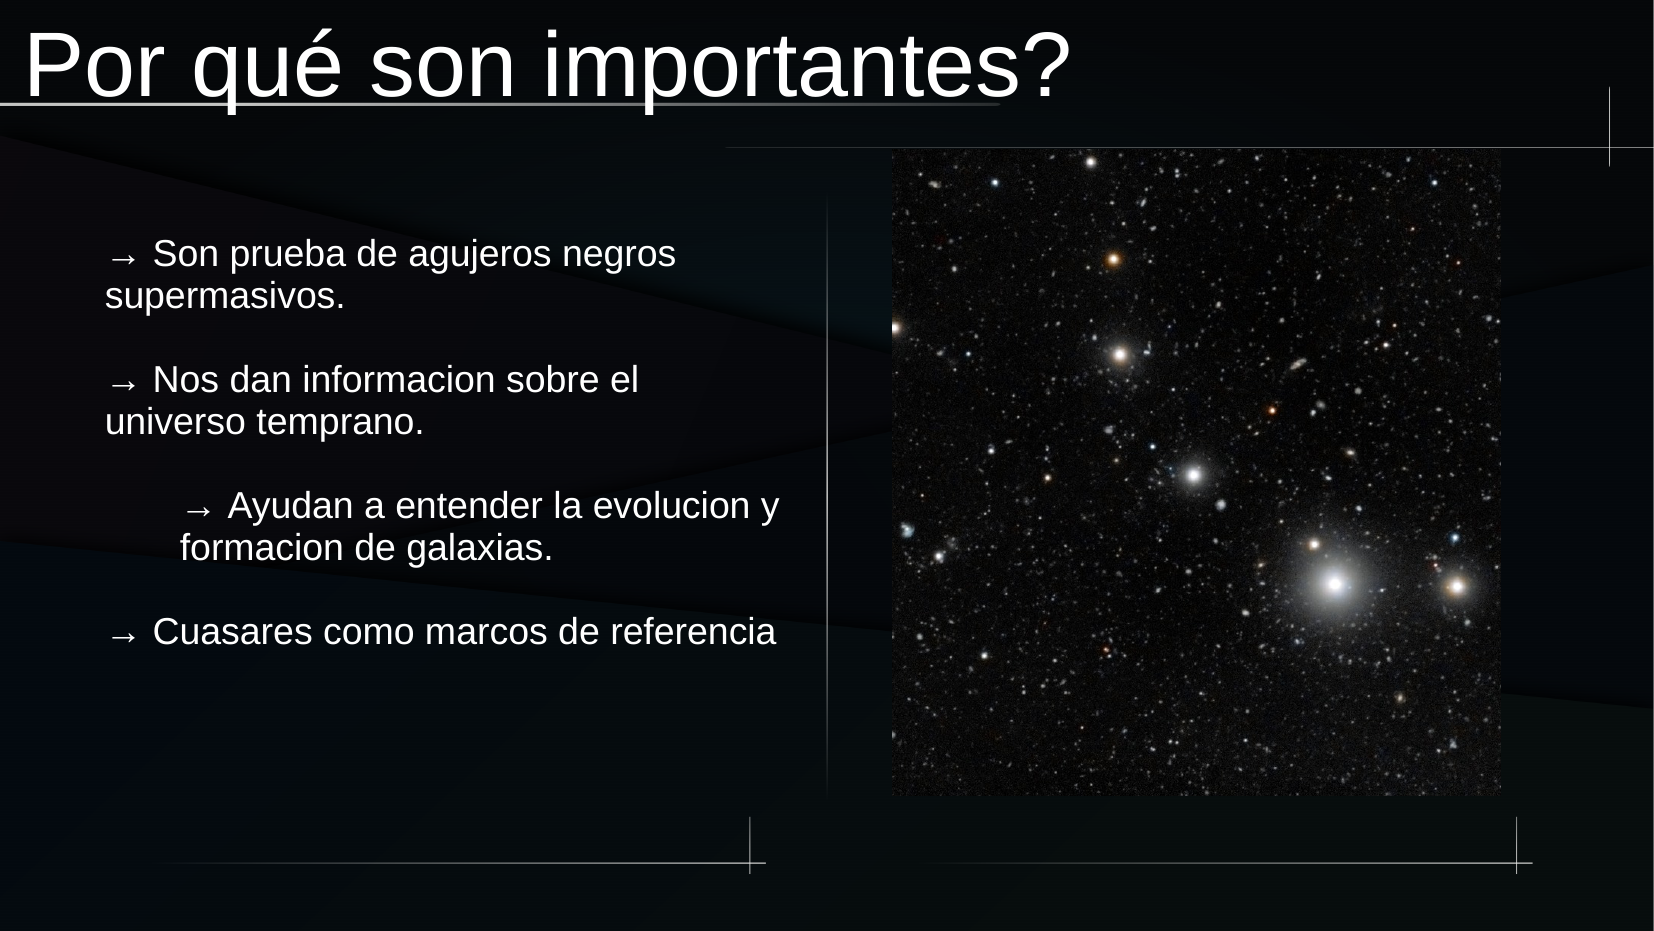

# Por qué son importantes?
→ Son prueba de agujeros negros supermasivos.
→ Nos dan informacion sobre el universo temprano.
	→ Ayudan a entender la evolucion y 	formacion de galaxias.
→ Cuasares como marcos de referencia